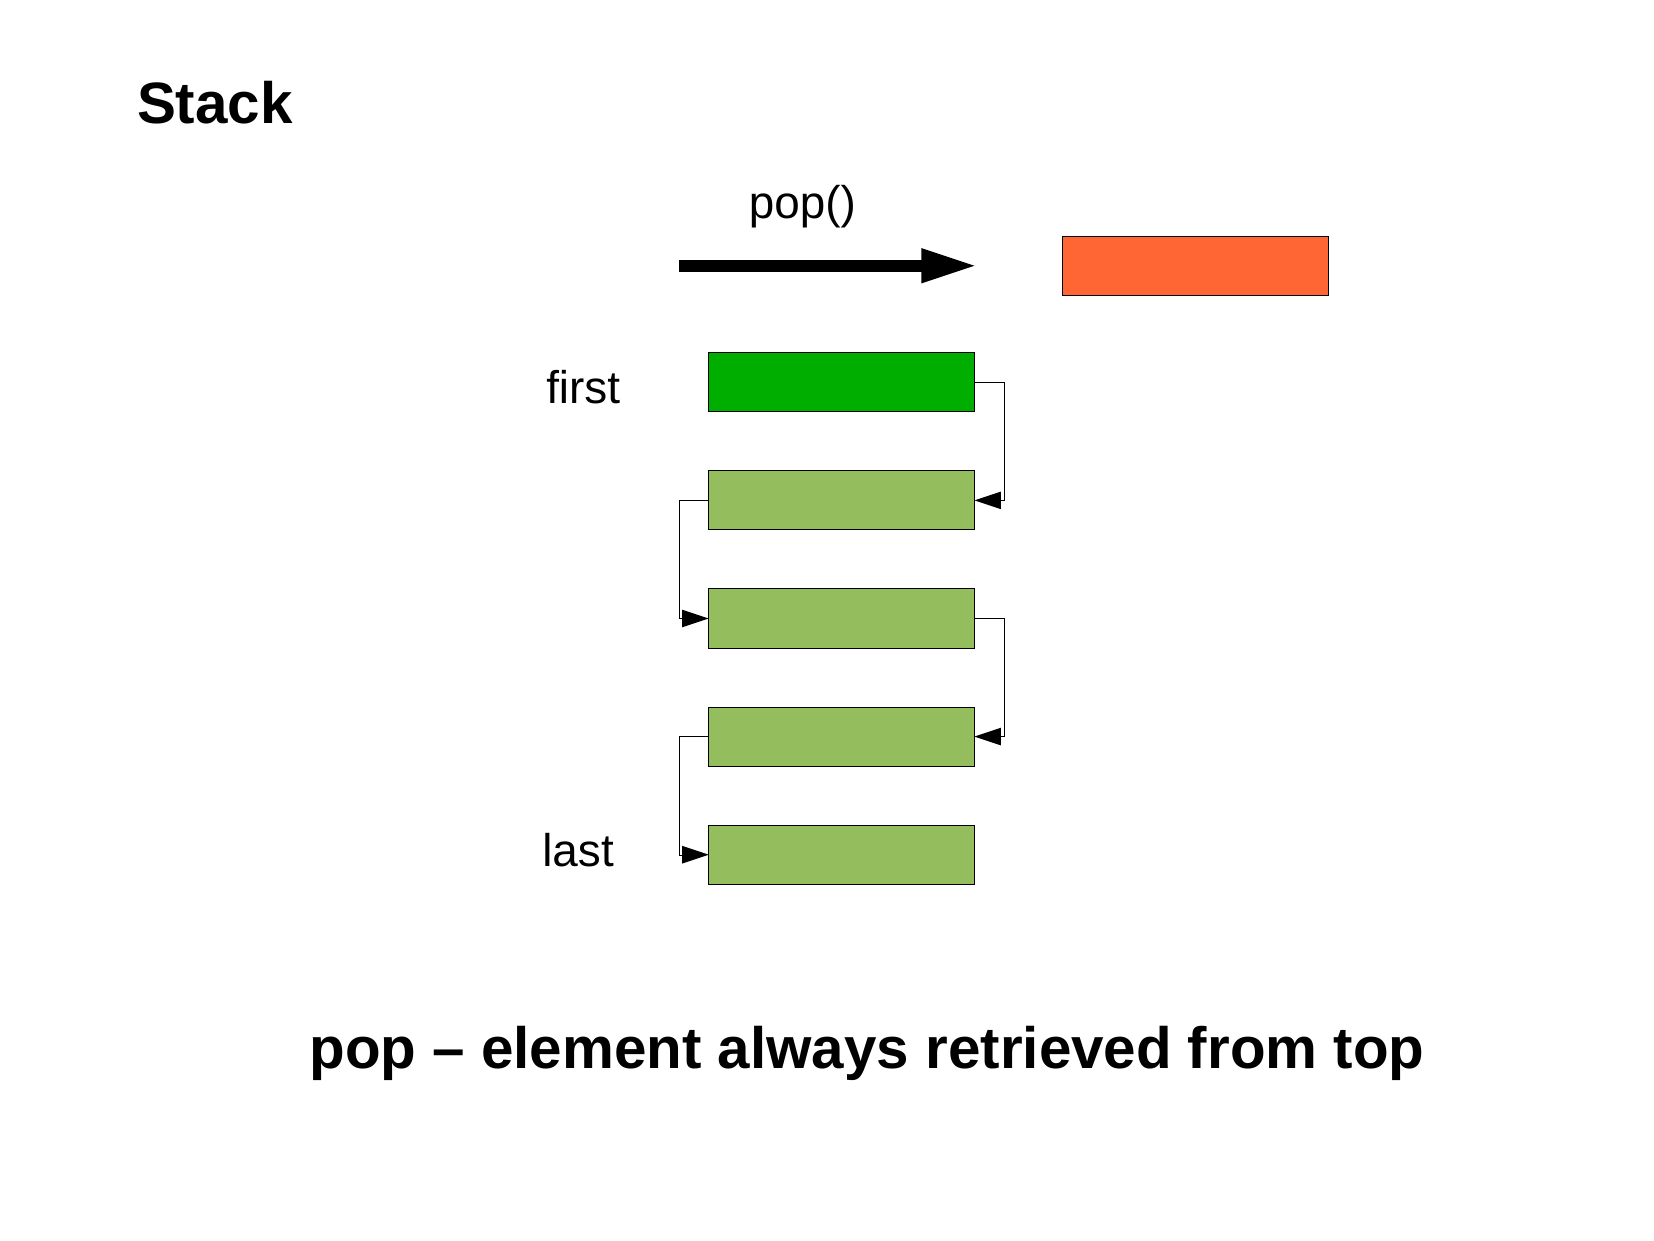

Stack
pop()
first
last
pop – element always retrieved from top